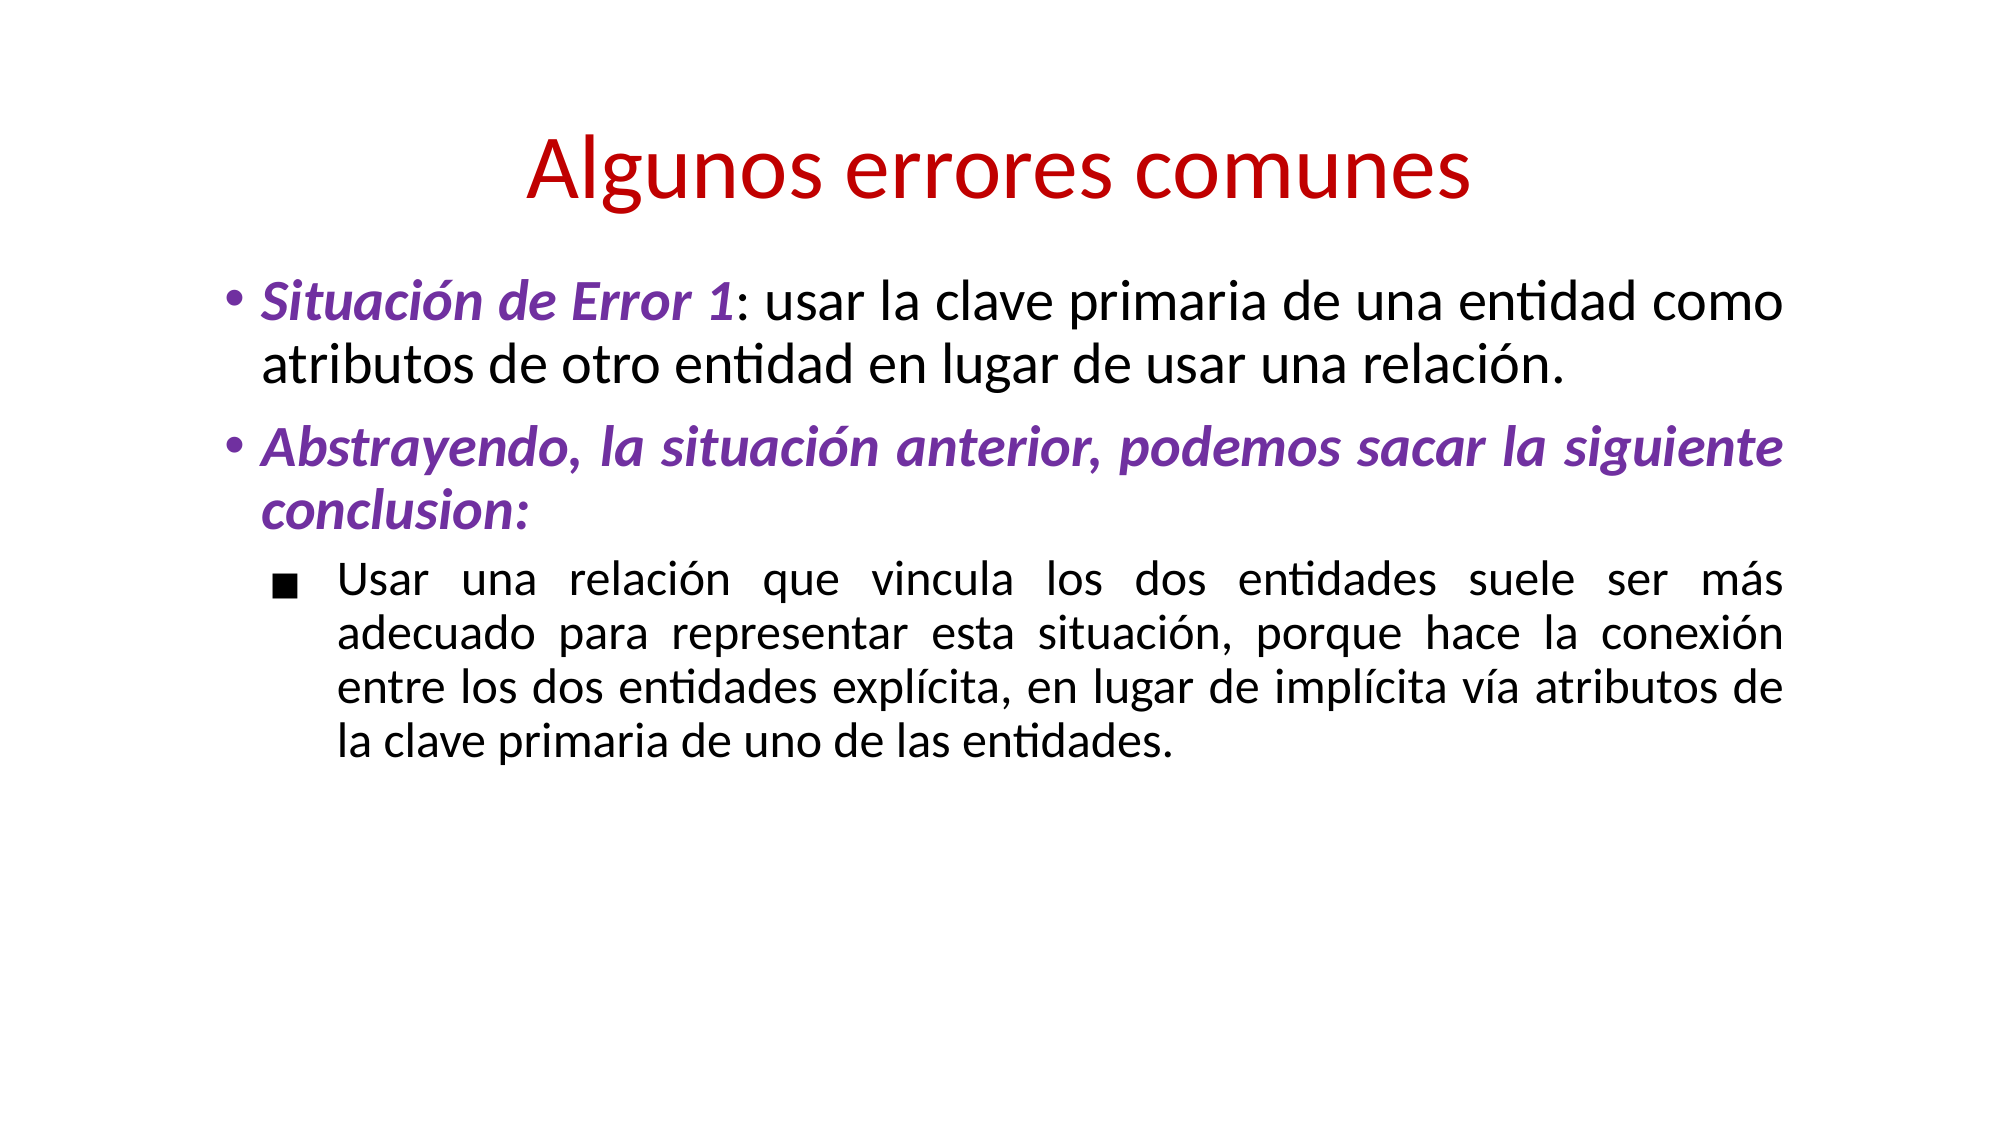

# Algunos errores comunes
Situación de Error 1: usar la clave primaria de una entidad como atributos de otro entidad en lugar de usar una relación.
Abstrayendo, la situación anterior, podemos sacar la siguiente conclusion:
Usar una relación que vincula los dos entidades suele ser más adecuado para representar esta situación, porque hace la conexión entre los dos entidades explícita, en lugar de implícita vía atributos de la clave primaria de uno de las entidades.